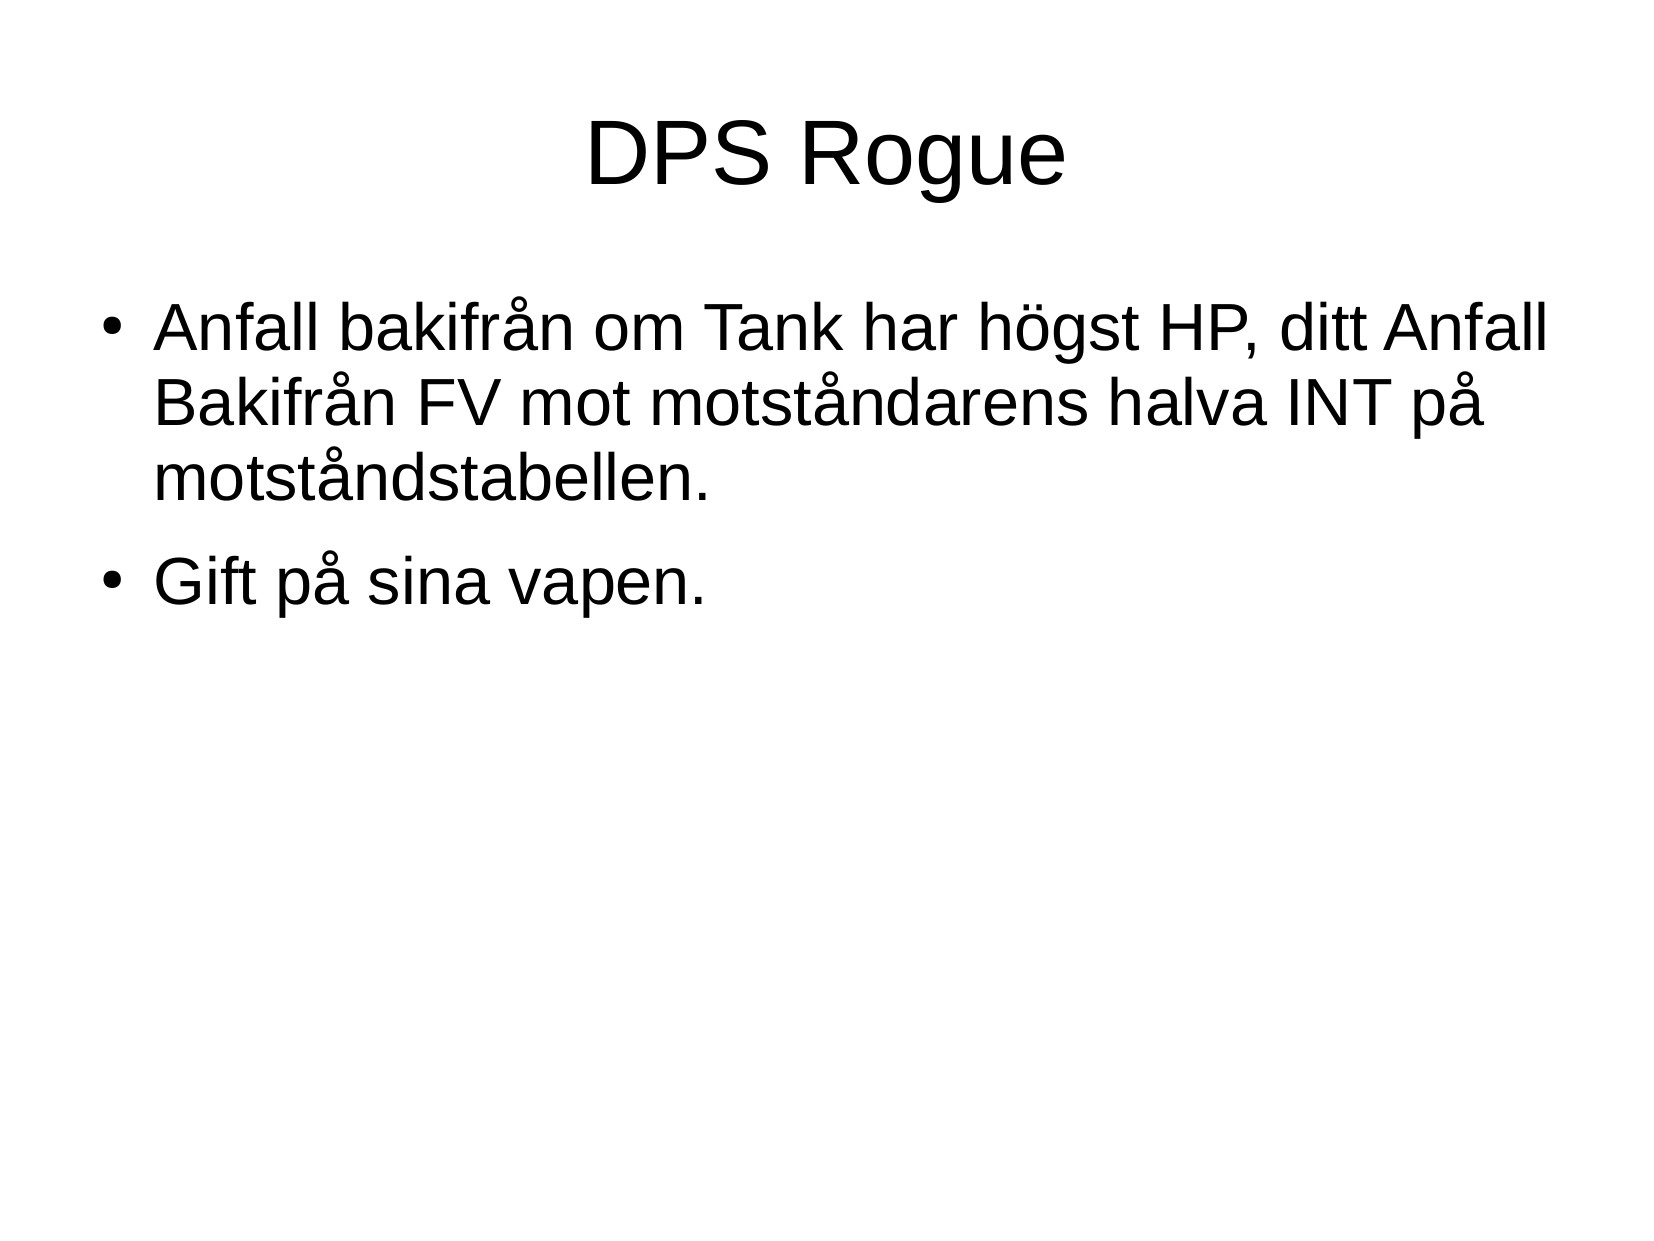

# DPS Rogue
Anfall bakifrån om Tank har högst HP, ditt Anfall Bakifrån FV mot motståndarens halva INT på motståndstabellen.
Gift på sina vapen.